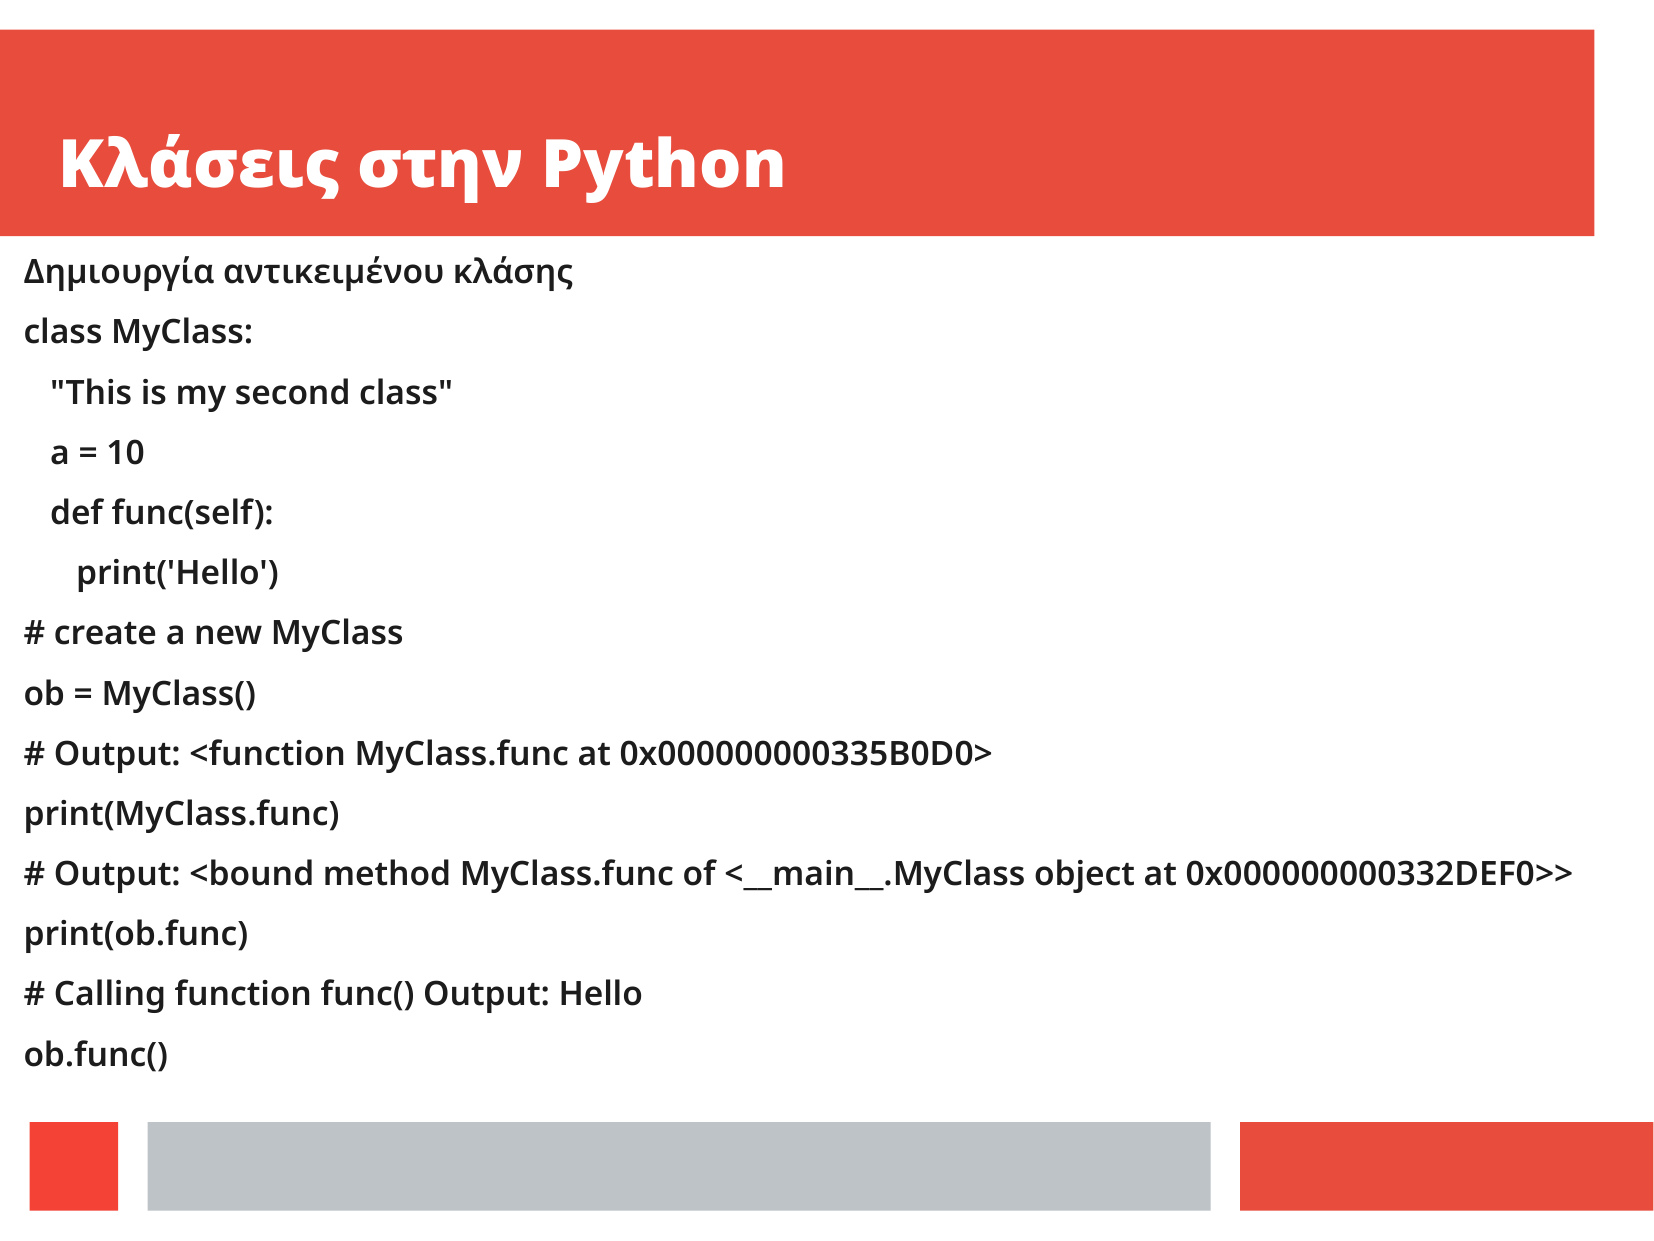

# Κλάσεις στην Python
Δημιουργία αντικειμένου κλάσης
class MyClass:
 "This is my second class"
 a = 10
 def func(self):
 print('Hello')
# create a new MyClass
ob = MyClass()
# Output: <function MyClass.func at 0x000000000335B0D0>
print(MyClass.func)
# Output: <bound method MyClass.func of <__main__.MyClass object at 0x000000000332DEF0>>
print(ob.func)
# Calling function func() Output: Hello
ob.func()